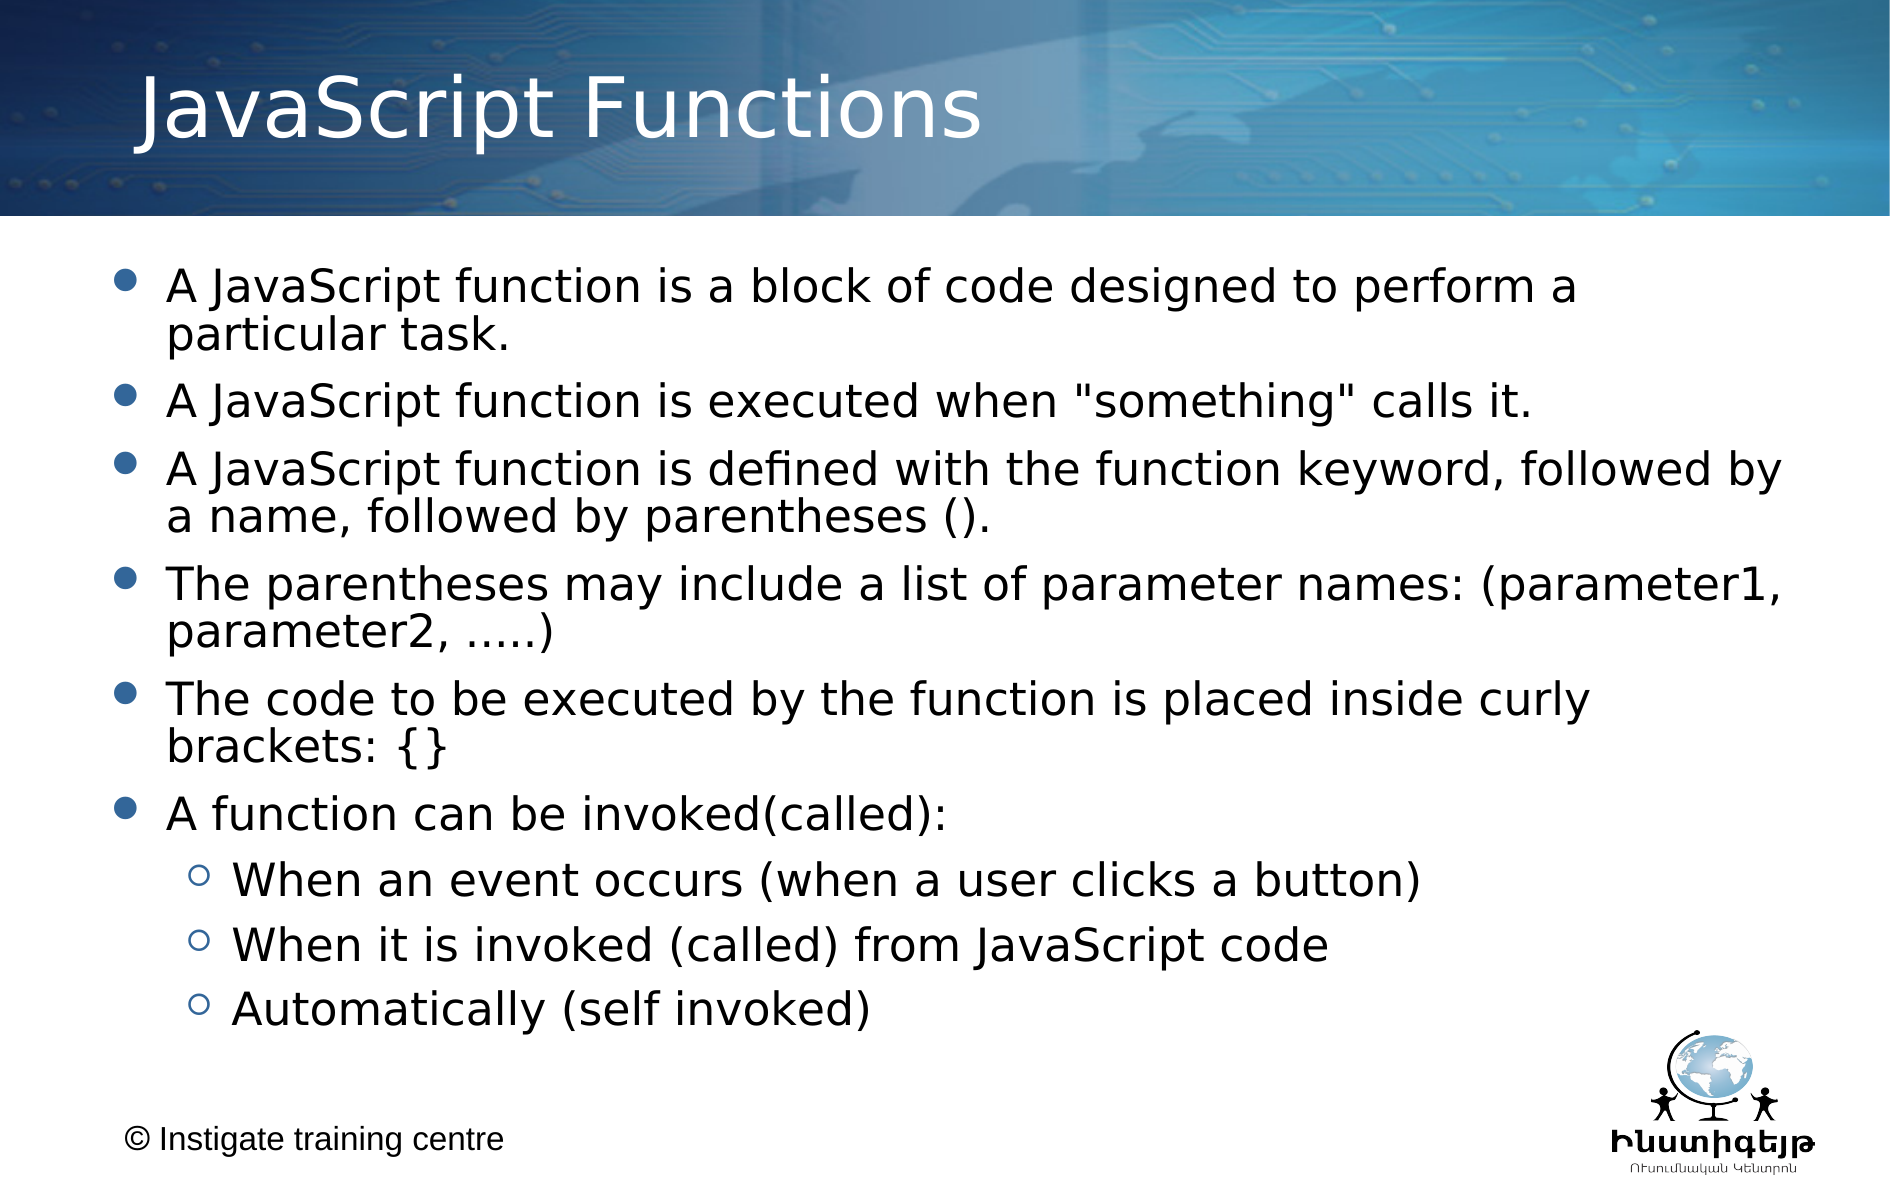

JavaScript Functions
# A JavaScript function is a block of code designed to perform a particular task.
A JavaScript function is executed when "something" calls it.
A JavaScript function is defined with the function keyword, followed by a name, followed by parentheses ().
The parentheses may include a list of parameter names: (parameter1, parameter2, .....)
The code to be executed by the function is placed inside curly brackets: {}
A function can be invoked(called):
When an event occurs (when a user clicks a button)
When it is invoked (called) from JavaScript code
Automatically (self invoked)